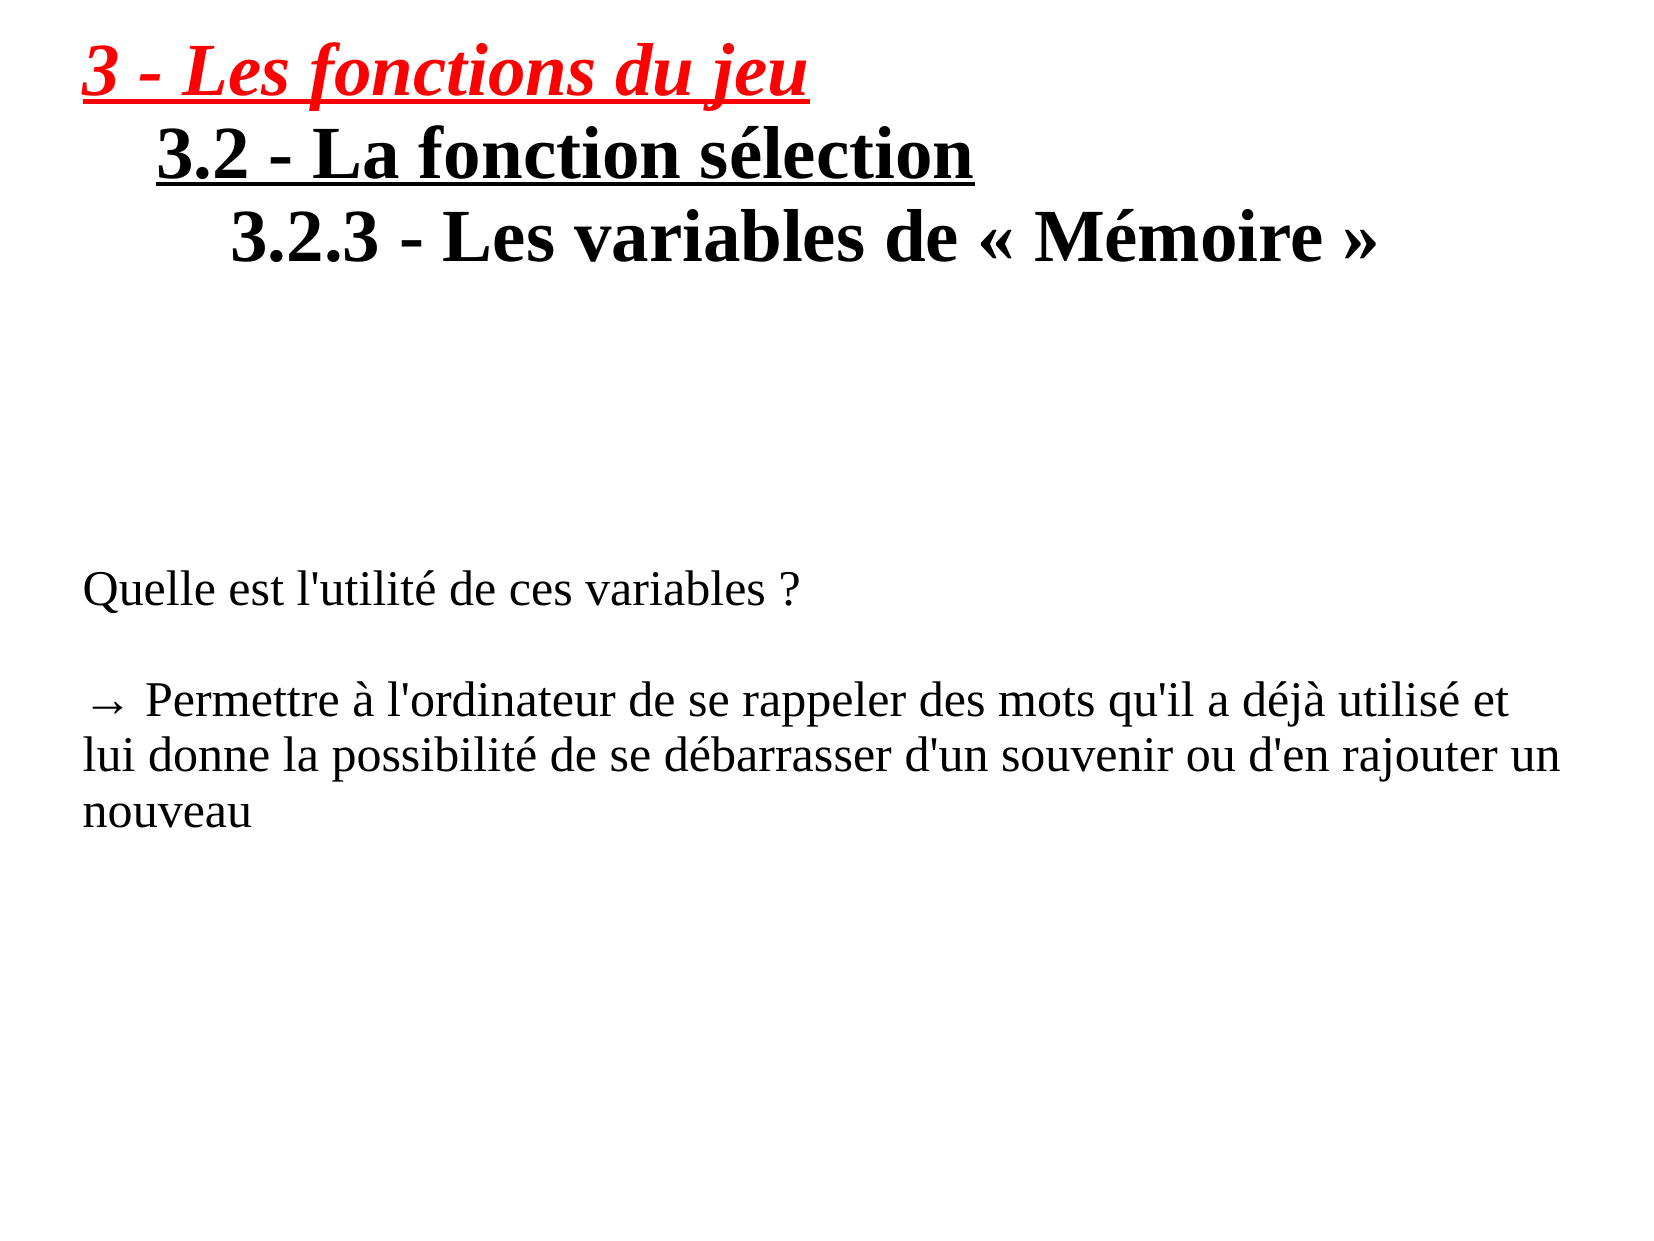

# 3 - Les fonctions du jeu 3.2 - La fonction sélection 3.2.3 - Les variables de « Mémoire »
Quelle est l'utilité de ces variables ?
→ Permettre à l'ordinateur de se rappeler des mots qu'il a déjà utilisé et lui donne la possibilité de se débarrasser d'un souvenir ou d'en rajouter un nouveau